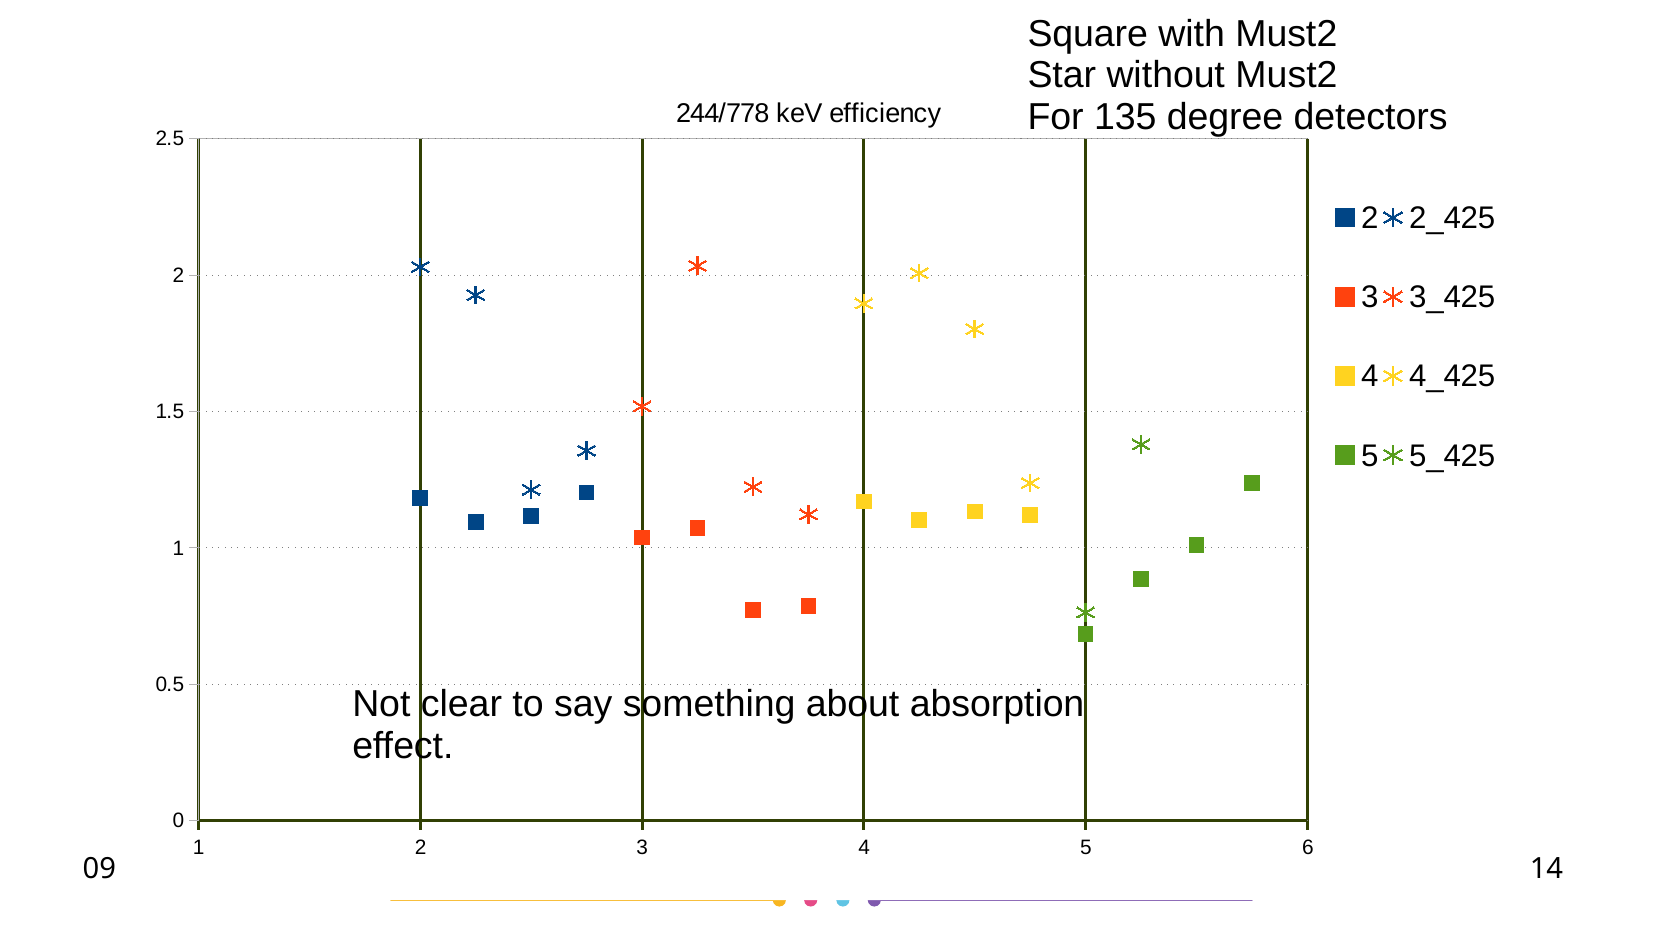

Square with Must2
Star without Must2
For 135 degree detectors
### Chart: 244/778 keV efficiency
| Category | 2 | 2_425 | 3 | 3_425 | 4 | 4_425 | 5 | 5_425 |
|---|---|---|---|---|---|---|---|---|Not clear to say something about absorption effect.
14